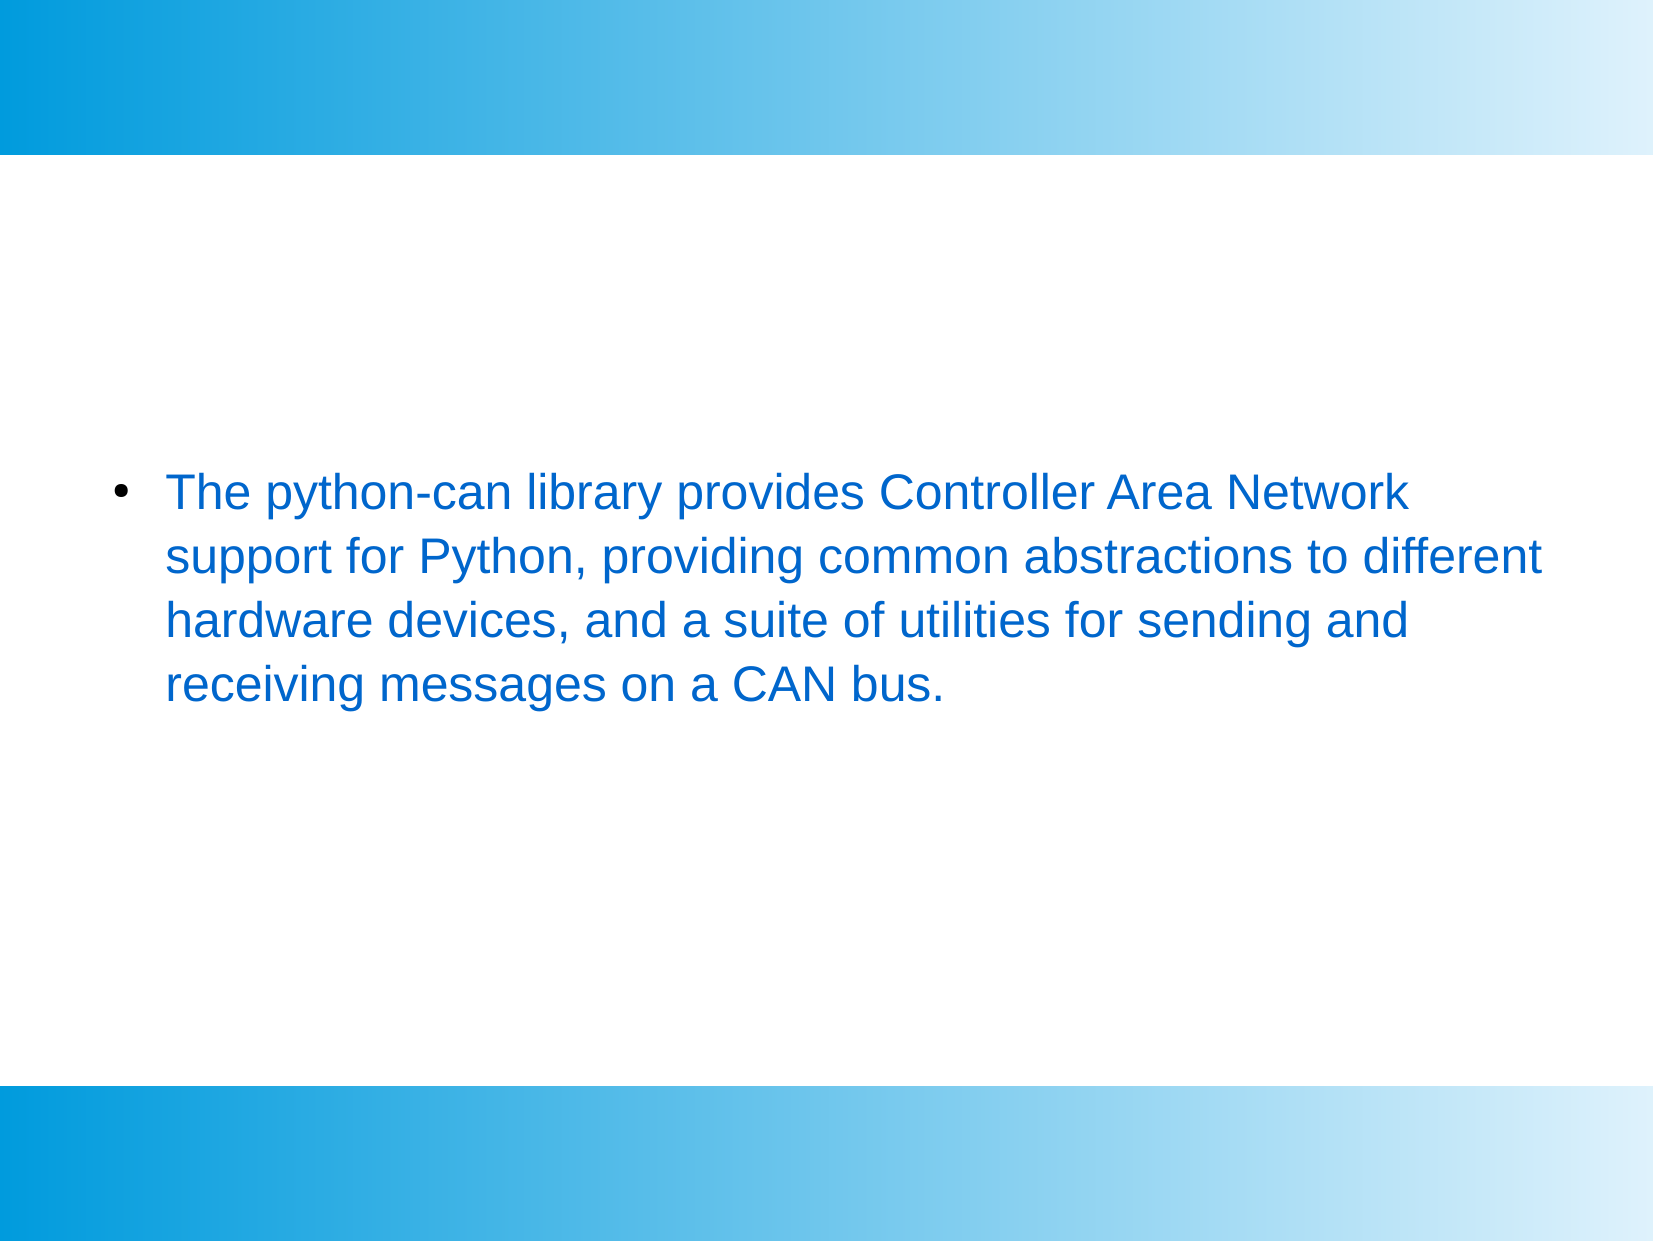

#
The python-can library provides Controller Area Network support for Python, providing common abstractions to different hardware devices, and a suite of utilities for sending and receiving messages on a CAN bus.